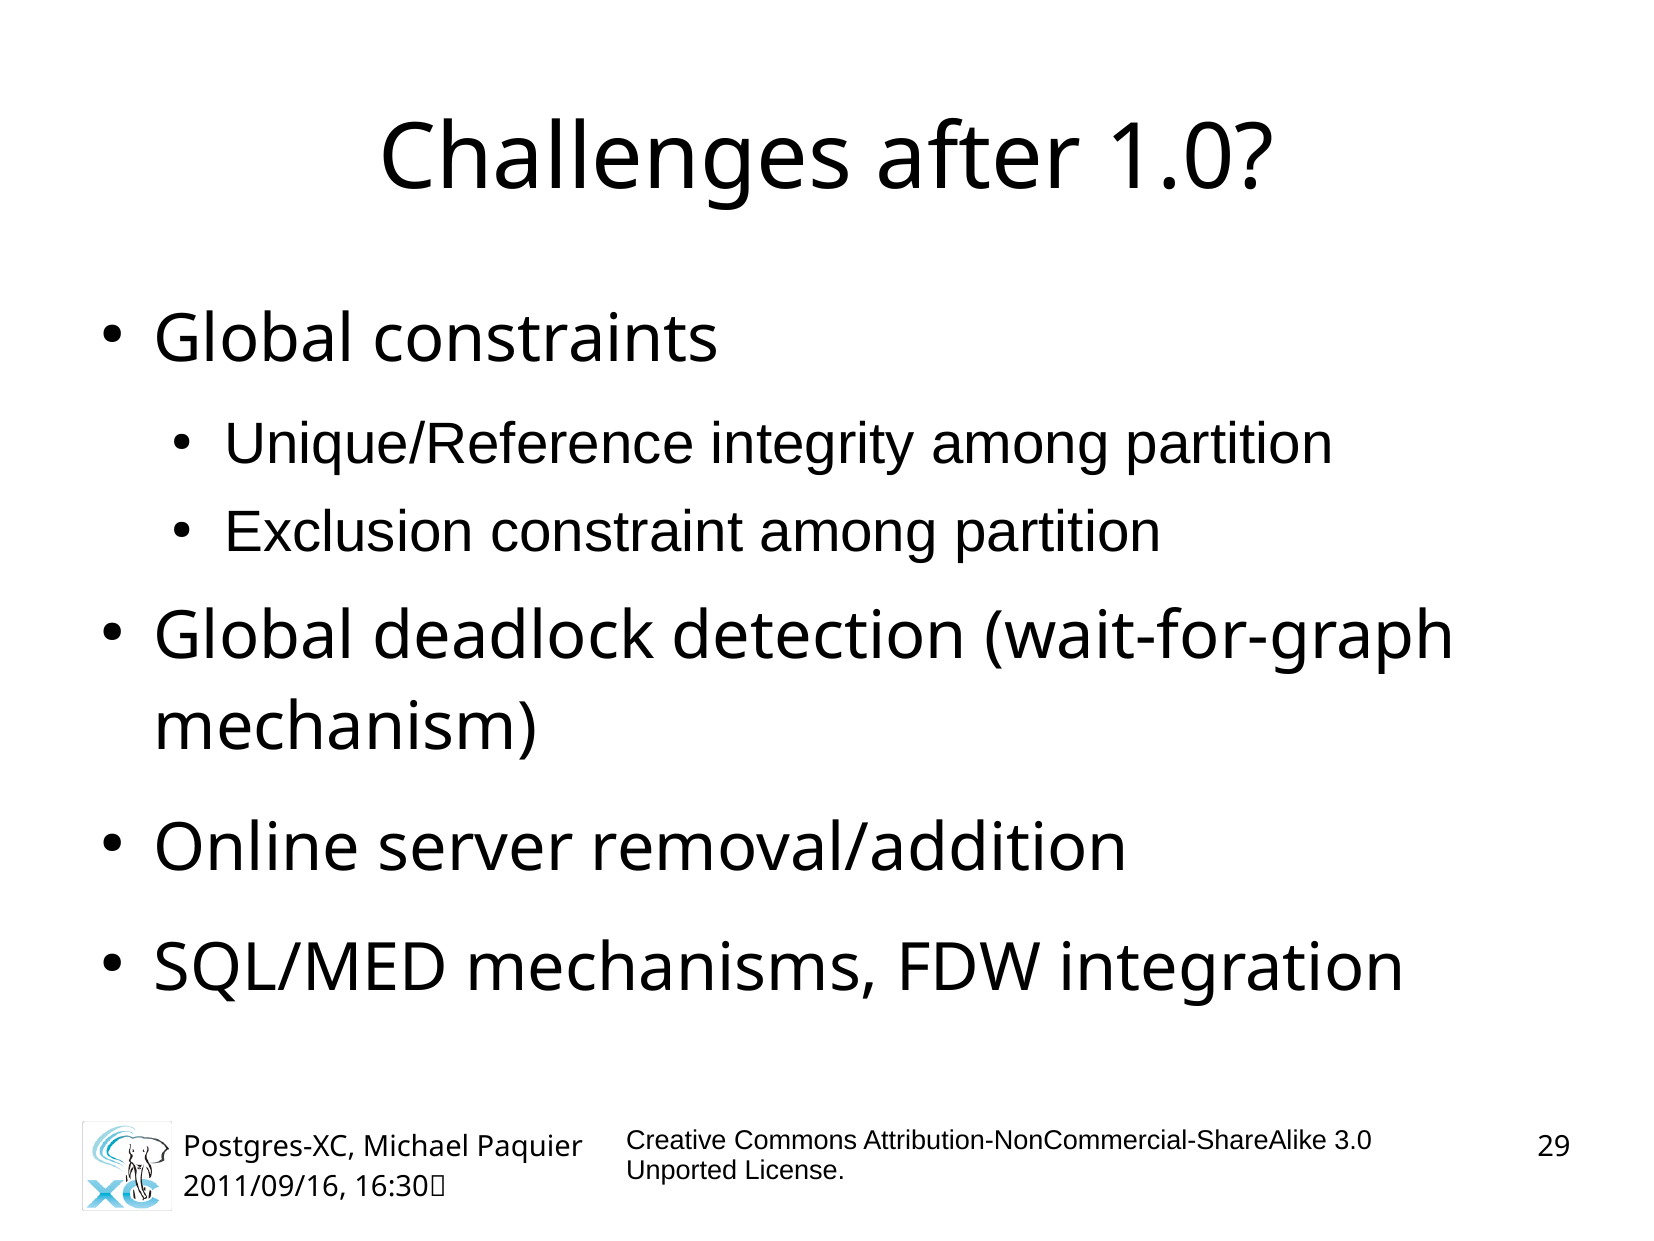

# Challenges after 1.0?
Global constraints
Unique/Reference integrity among partition
Exclusion constraint among partition
Global deadlock detection (wait-for-graph mechanism)
Online server removal/addition
SQL/MED mechanisms, FDW integration
29